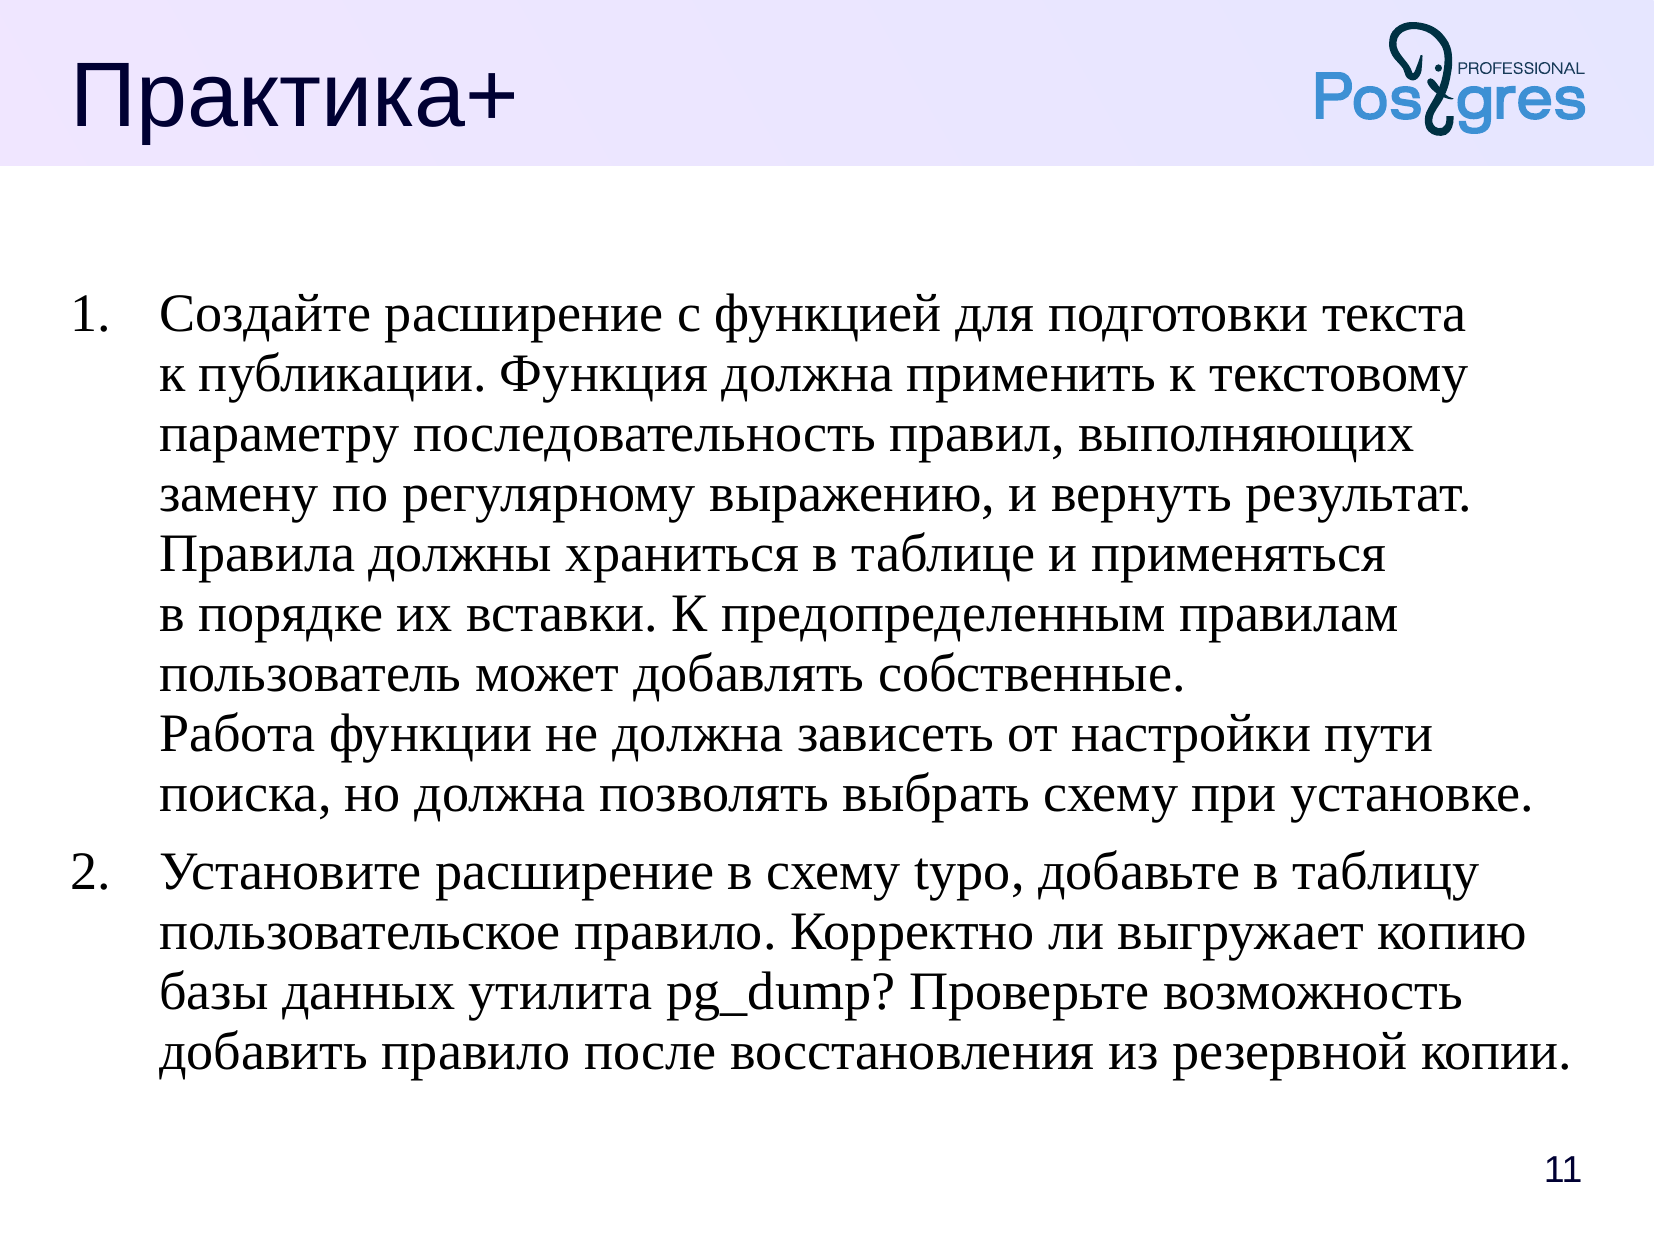

# Практика+
Создайте расширение с функцией для подготовки текста
к публикации. Функция должна применить к текстовому параметру последовательность правил, выполняющих замену по регулярному выражению, и вернуть результат.
Правила должны храниться в таблице и применяться
в порядке их вставки. К предопределенным правилам пользователь может добавлять собственные.
Работа функции не должна зависеть от настройки пути поиска, но должна позволять выбрать схему при установке.
Установите расширение в схему typo, добавьте в таблицу пользовательское правило. Корректно ли выгружает копию базы данных утилита pg_dump? Проверьте возможность добавить правило после восстановления из резервной копии.